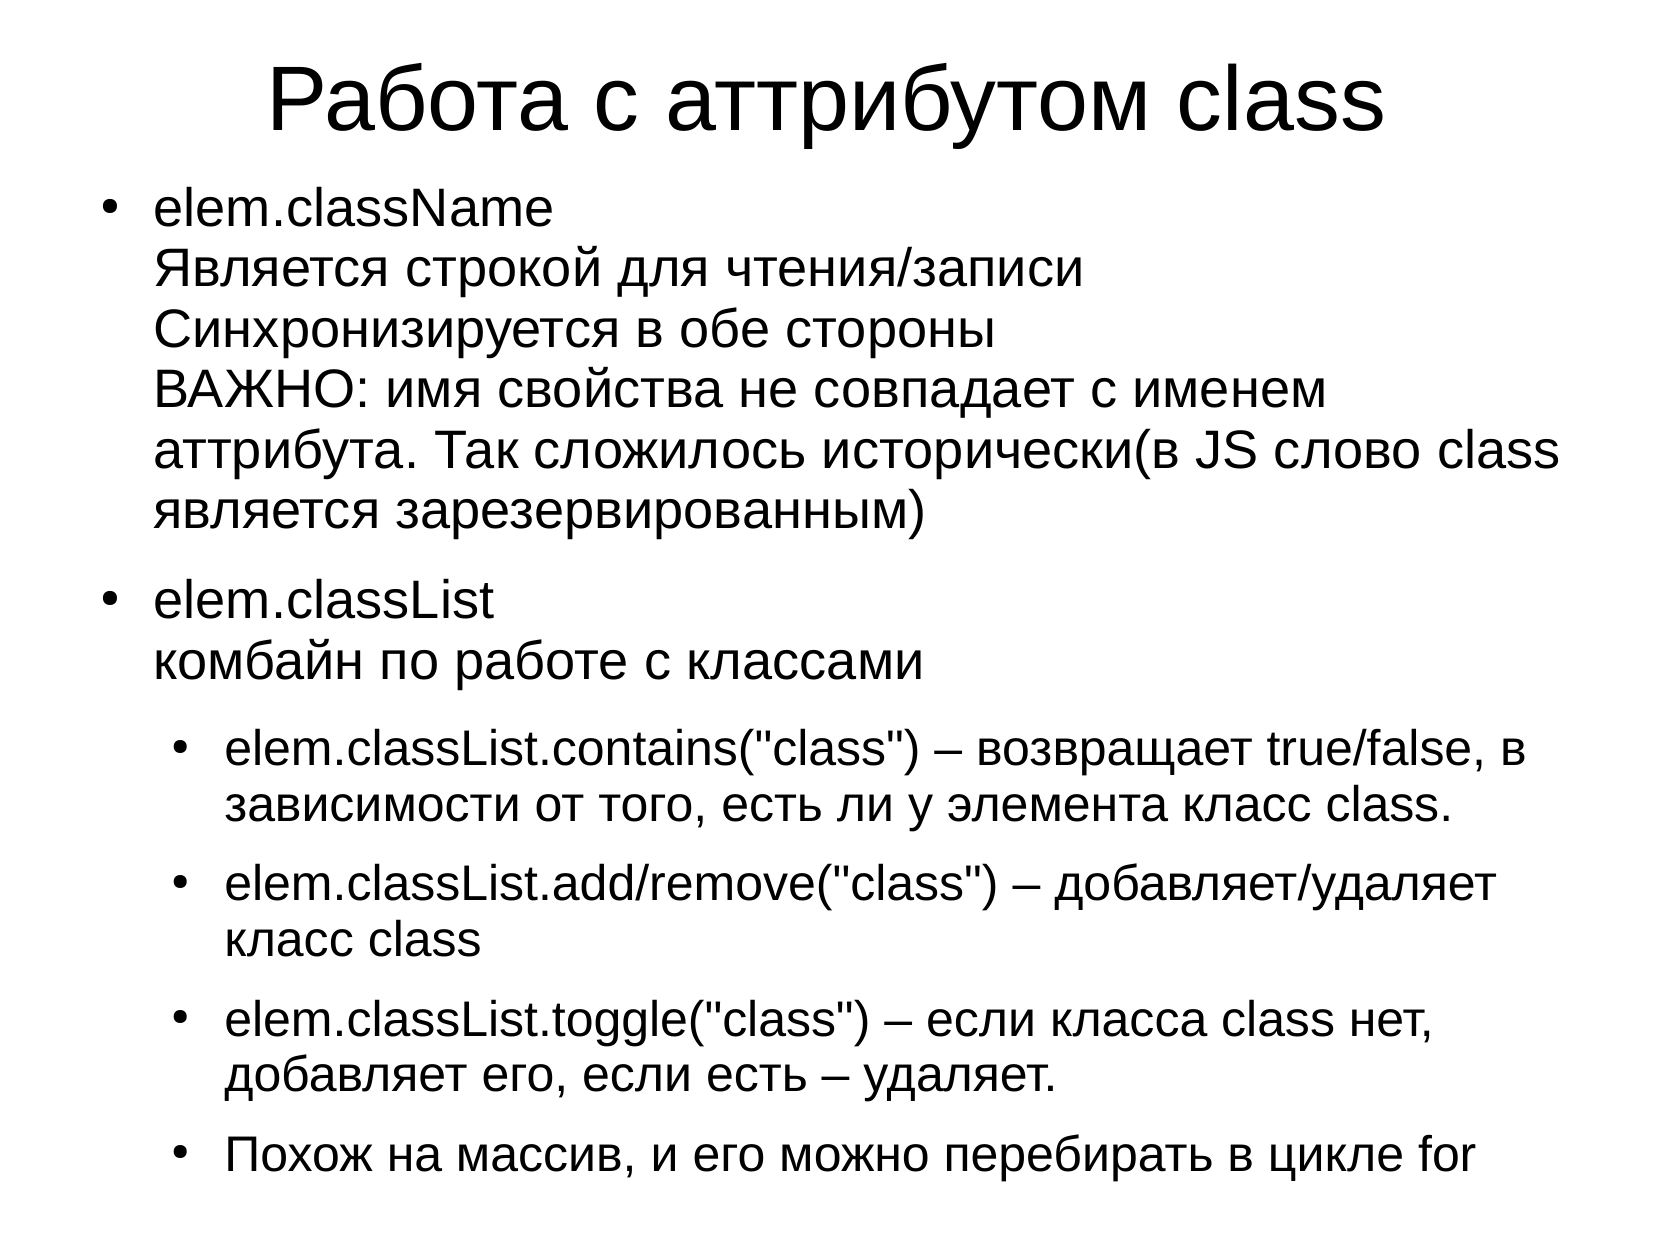

# Работа с аттрибутом class
elem.className
Является строкой для чтения/записи
Синхронизируется в обе стороны
ВАЖНО: имя свойства не совпадает с именем аттрибута. Так сложилось исторически(в JS слово class является зарезервированным)
elem.classList
комбайн по работе с классами
elem.classList.contains("class") – возвращает true/false, в зависимости от того, есть ли у элемента класс class.
elem.classList.add/remove("class") – добавляет/удаляет класс class
elem.classList.toggle("class") – если класса class нет, добавляет его, если есть – удаляет.
Похож на массив, и его можно перебирать в цикле for